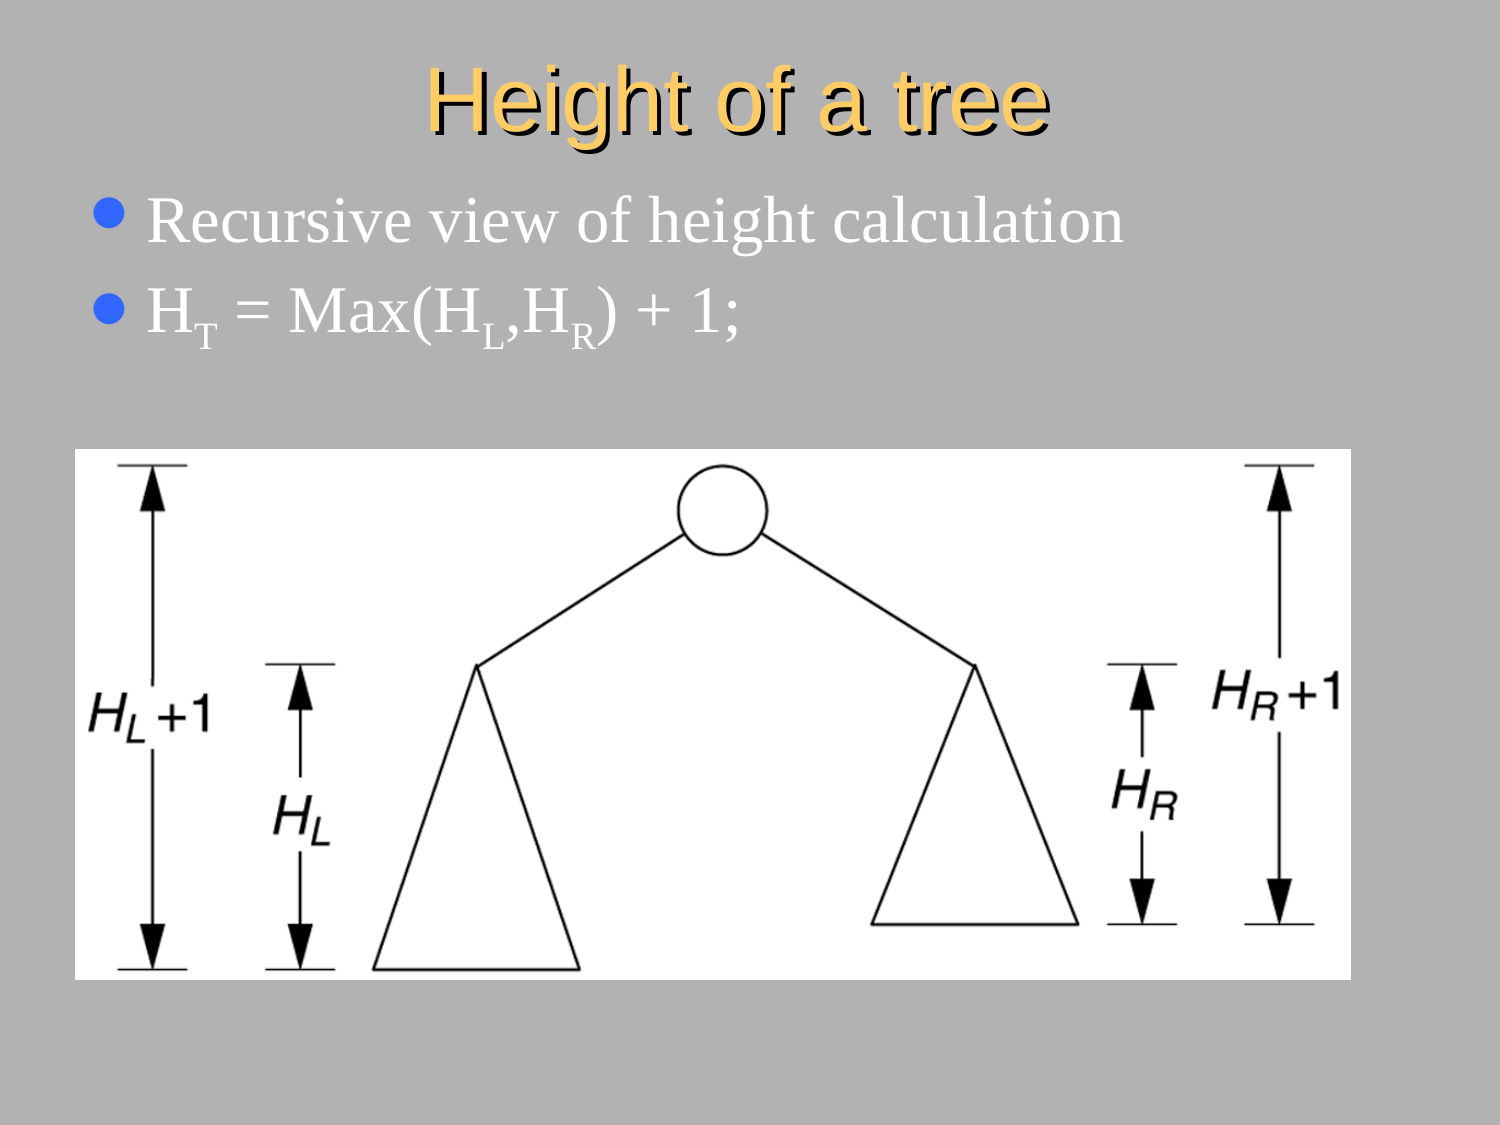

# Height of a tree
Recursive view of height calculation
HT = Max(HL,HR) + 1;